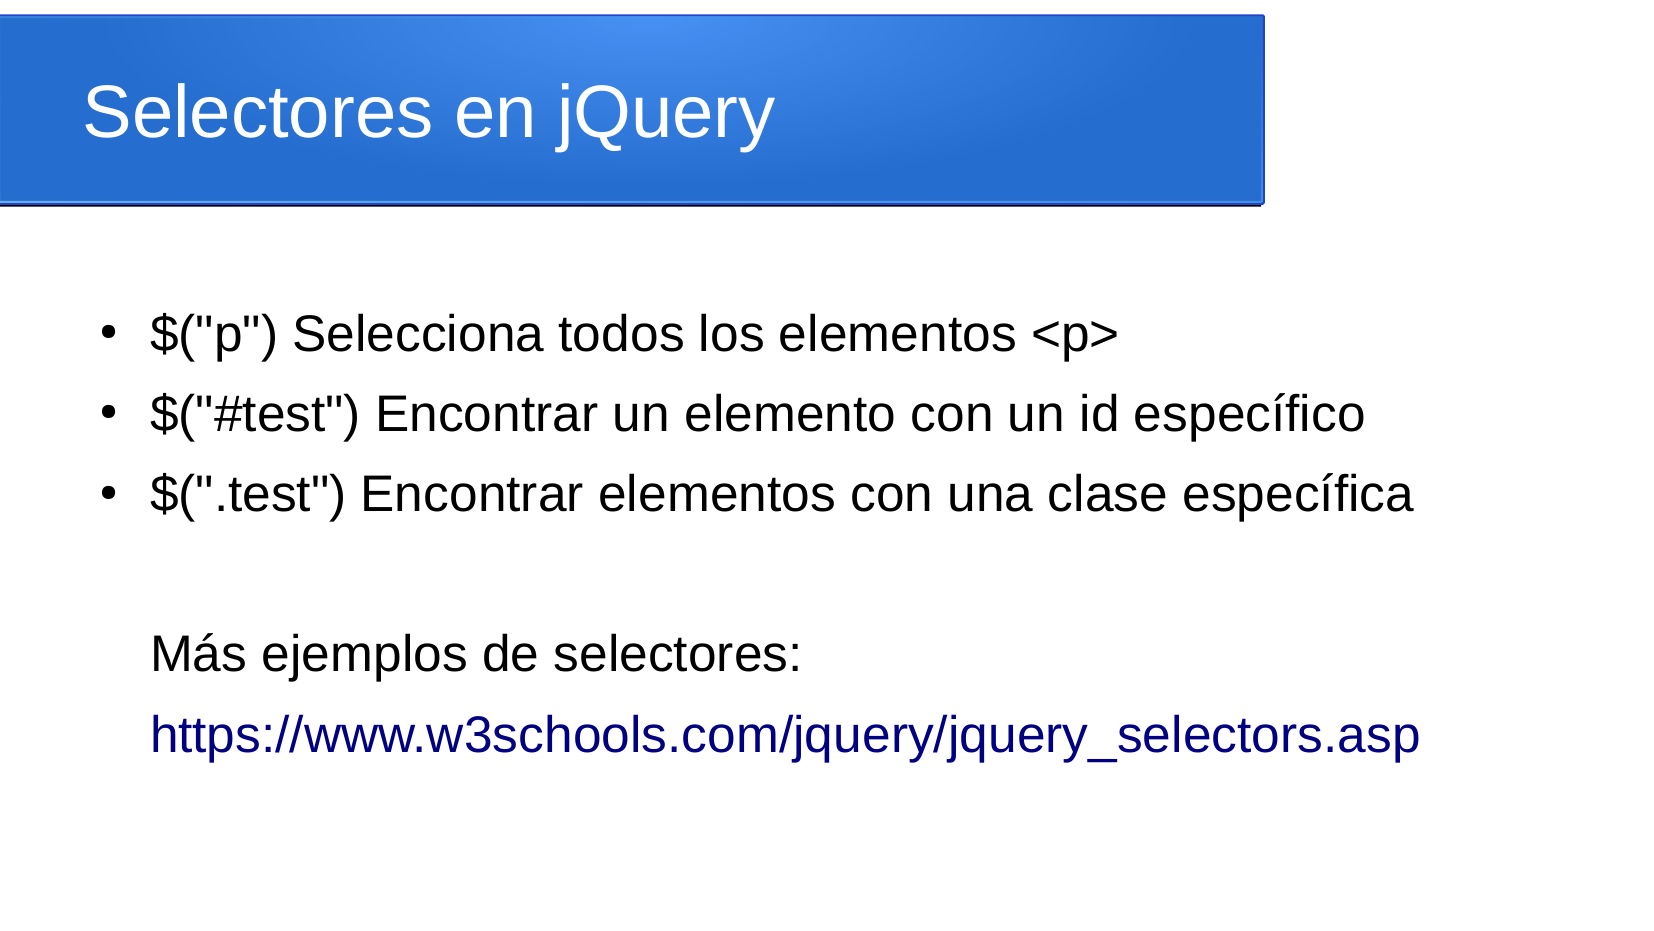

# Selectores en jQuery
$("p") Selecciona todos los elementos <p>
$("#test") Encontrar un elemento con un id específico
$(".test") Encontrar elementos con una clase específica
Más ejemplos de selectores:
https://www.w3schools.com/jquery/jquery_selectors.asp